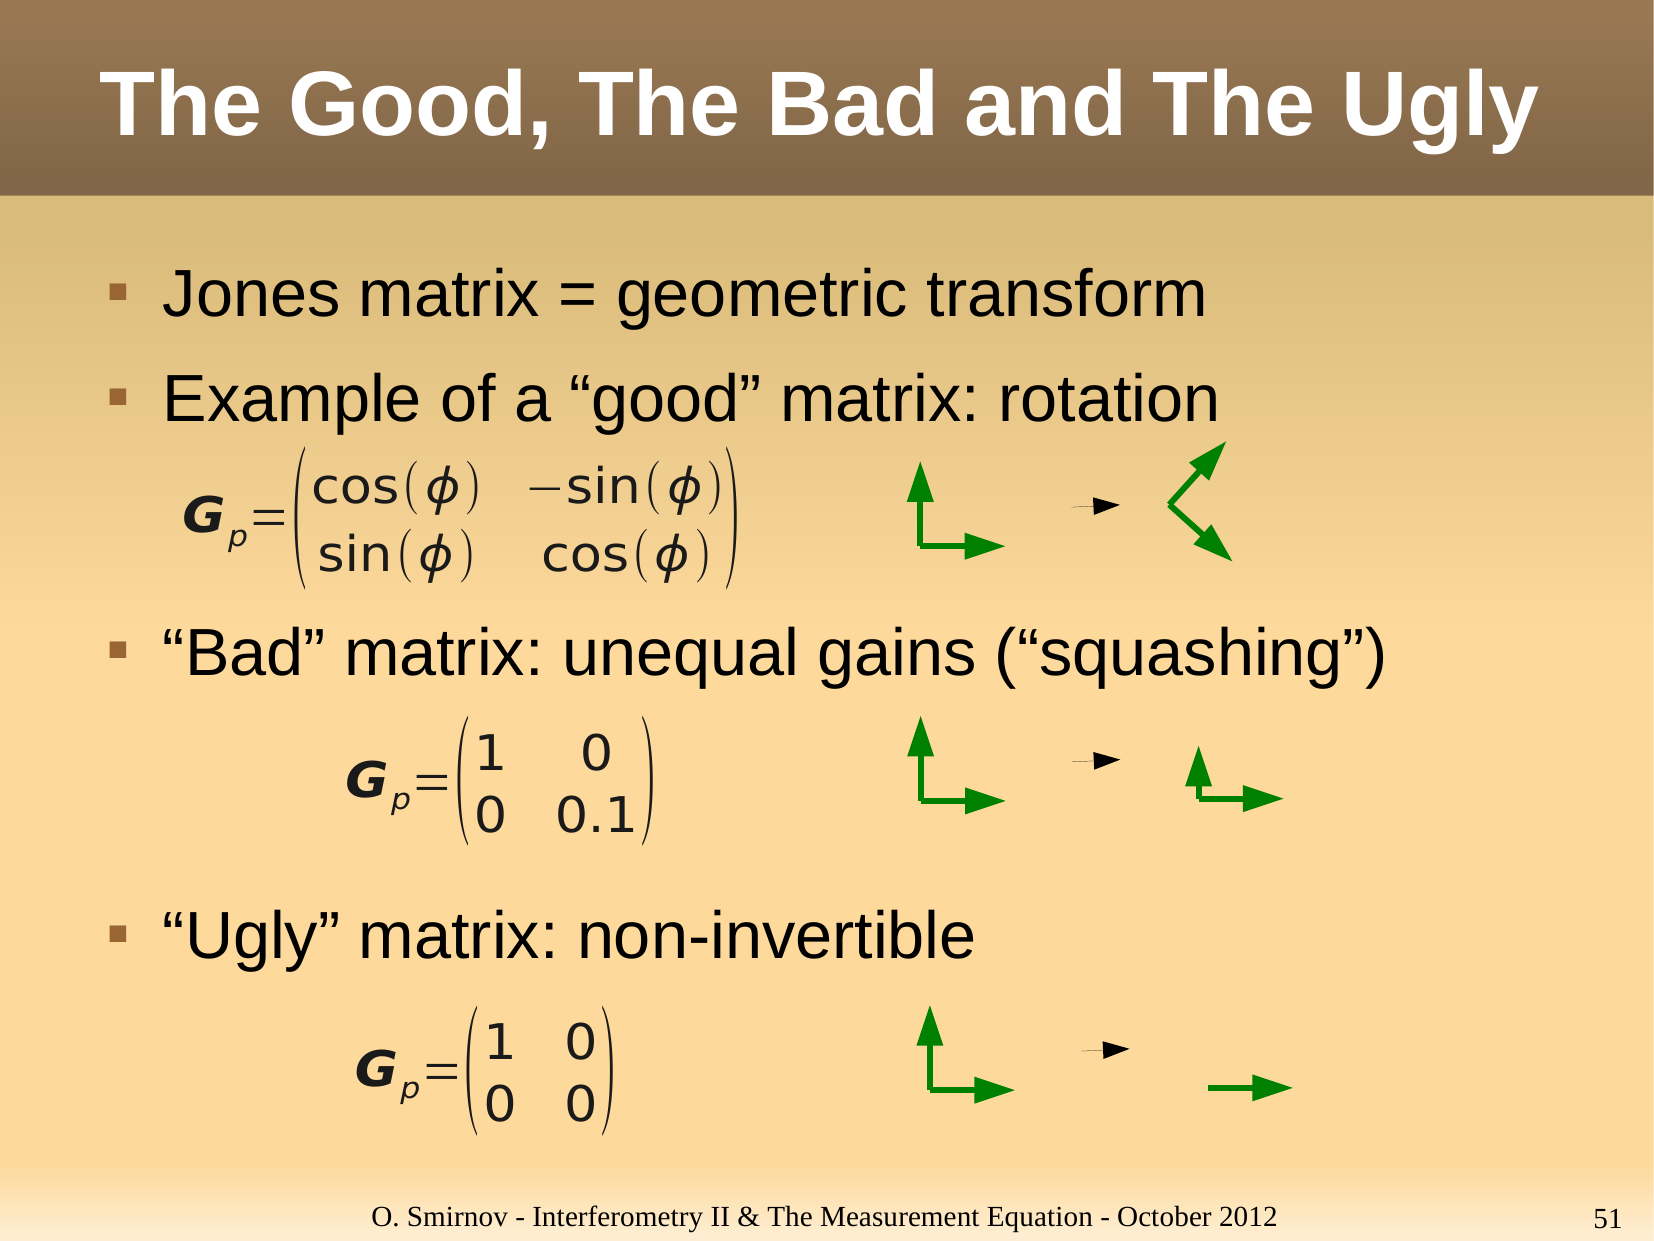

# The Good, The Bad and The Ugly
Jones matrix = geometric transform
Example of a “good” matrix: rotation
“Bad” matrix: unequal gains (“squashing”)
“Ugly” matrix: non-invertible
O. Smirnov - Interferometry II & The Measurement Equation - October 2012
51